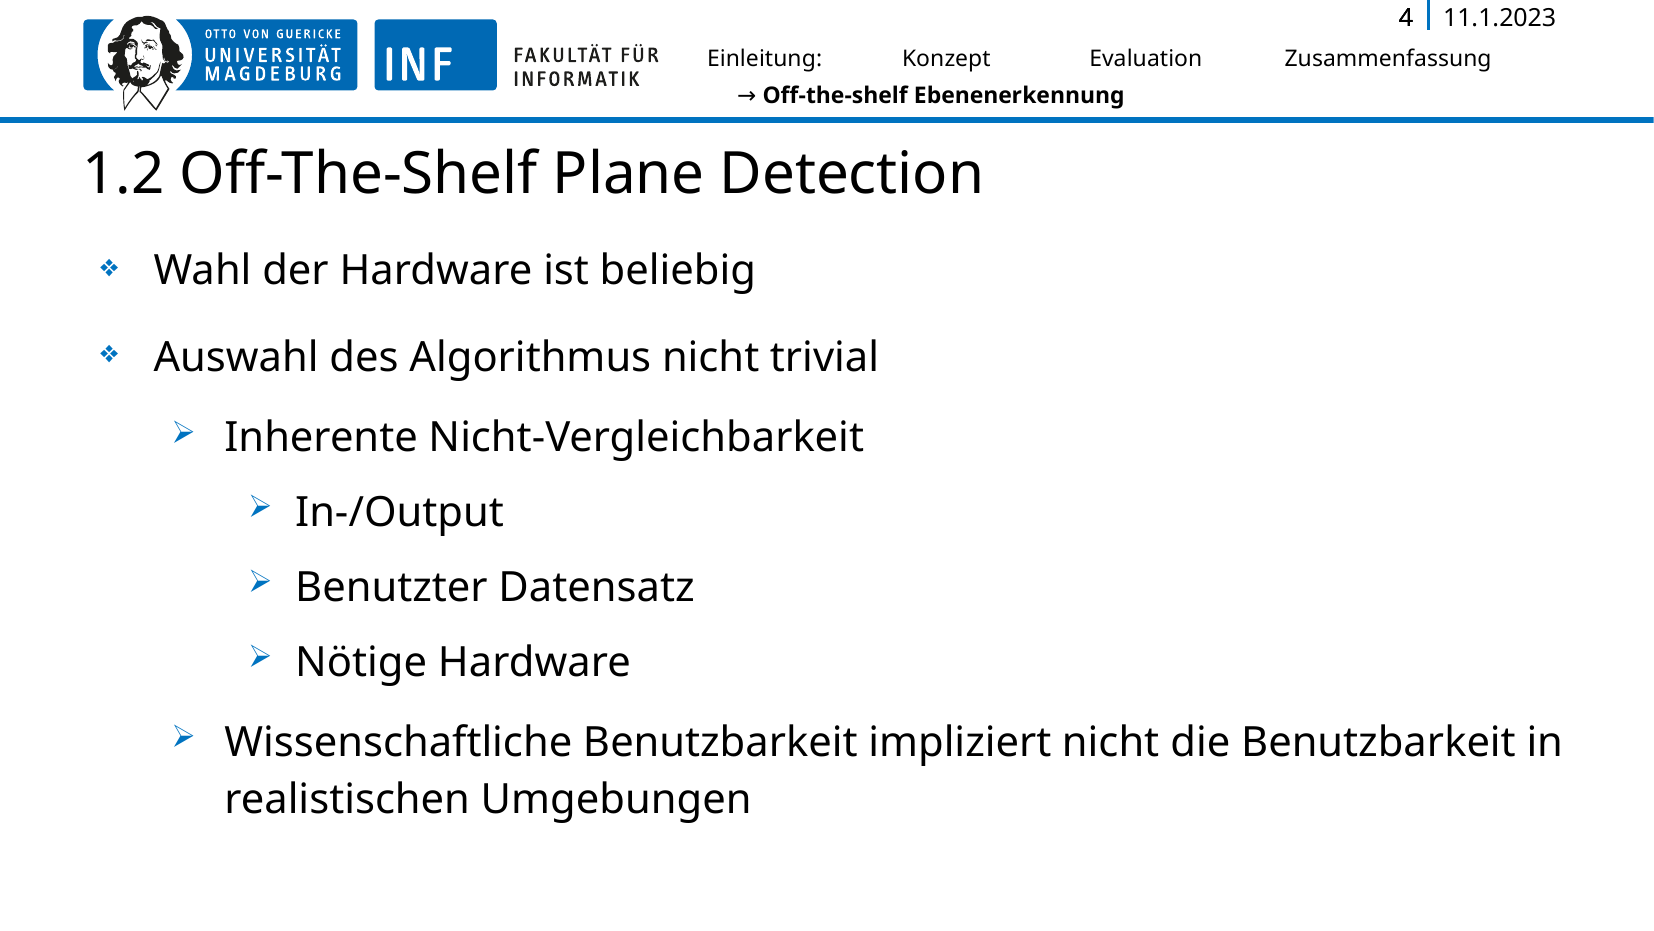

4
11.1.2023
# 1.2 Off-The-Shelf Plane Detection
Wahl der Hardware ist beliebig
Auswahl des Algorithmus nicht trivial
Inherente Nicht-Vergleichbarkeit
In-/Output
Benutzter Datensatz
Nötige Hardware
Wissenschaftliche Benutzbarkeit impliziert nicht die Benutzbarkeit in realistischen Umgebungen